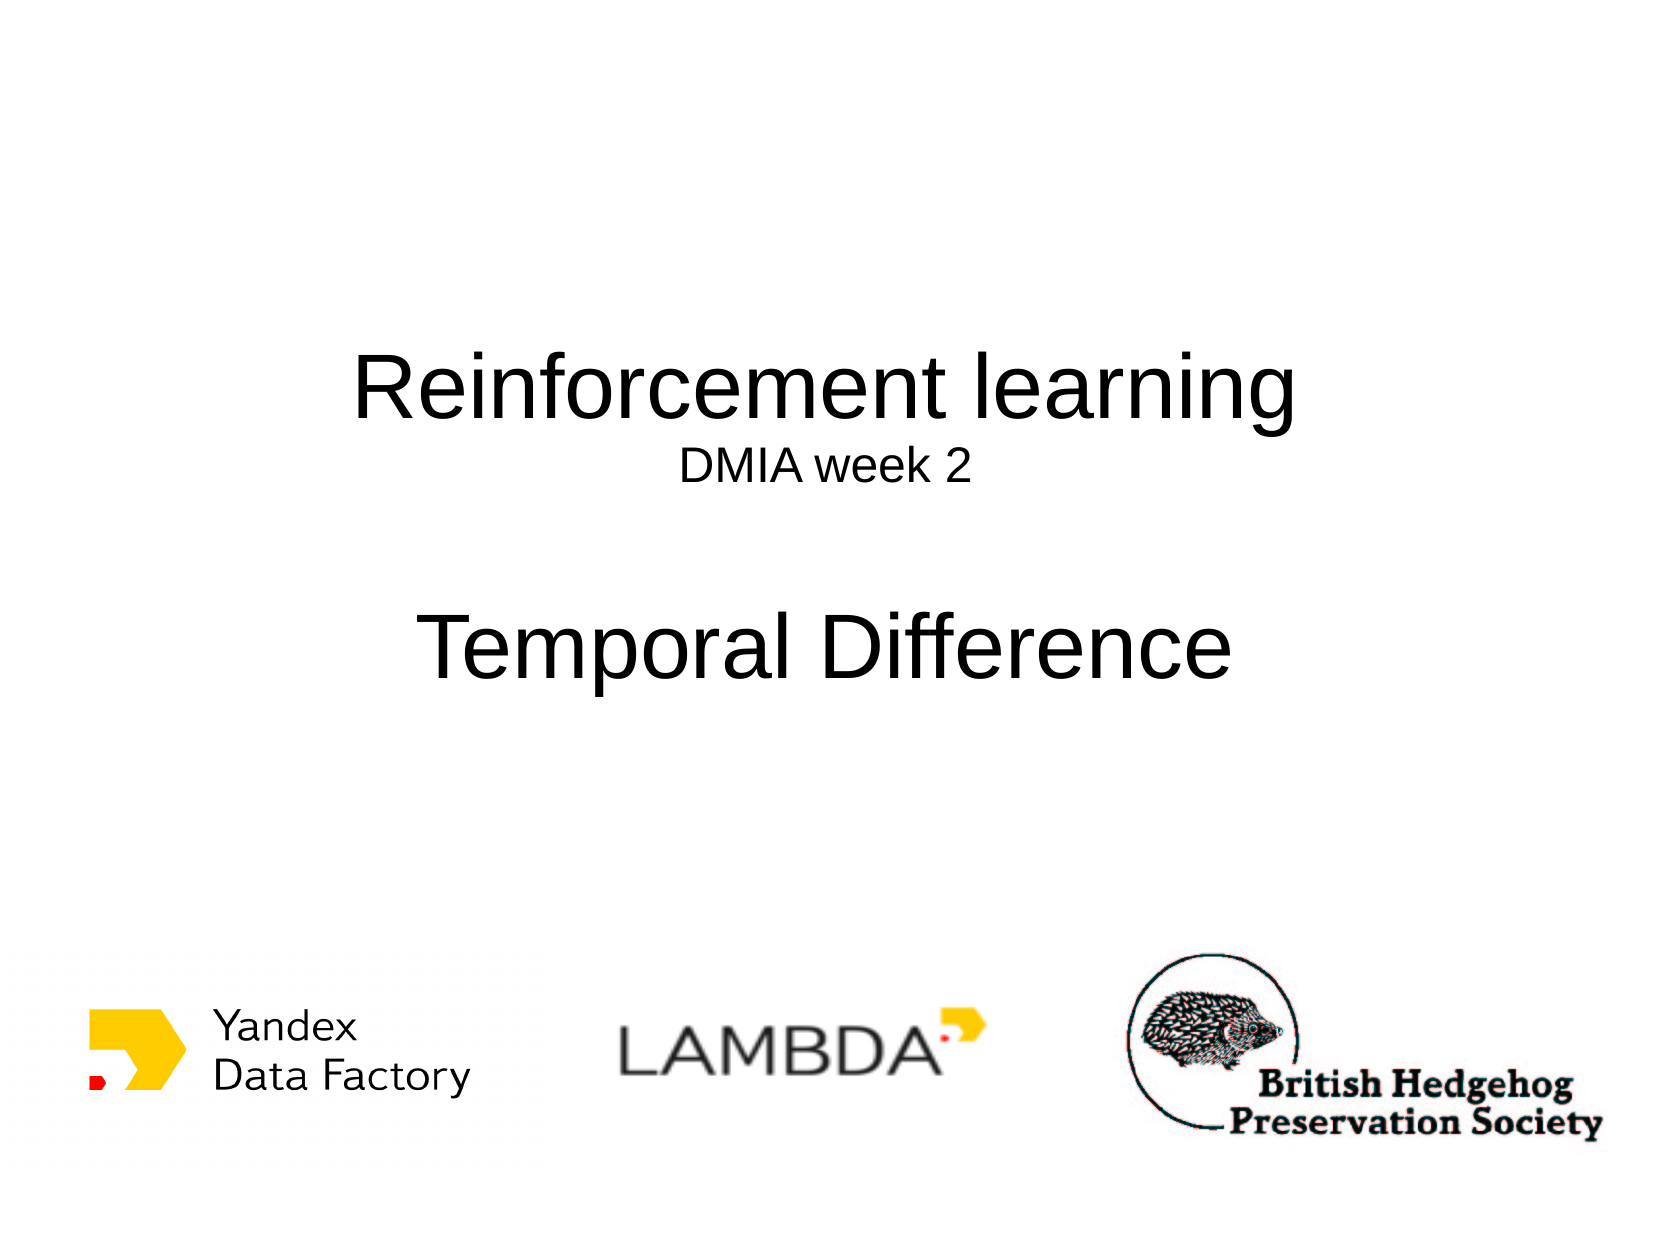

Reinforcement learning
DMIA week 2
Temporal Difference
1